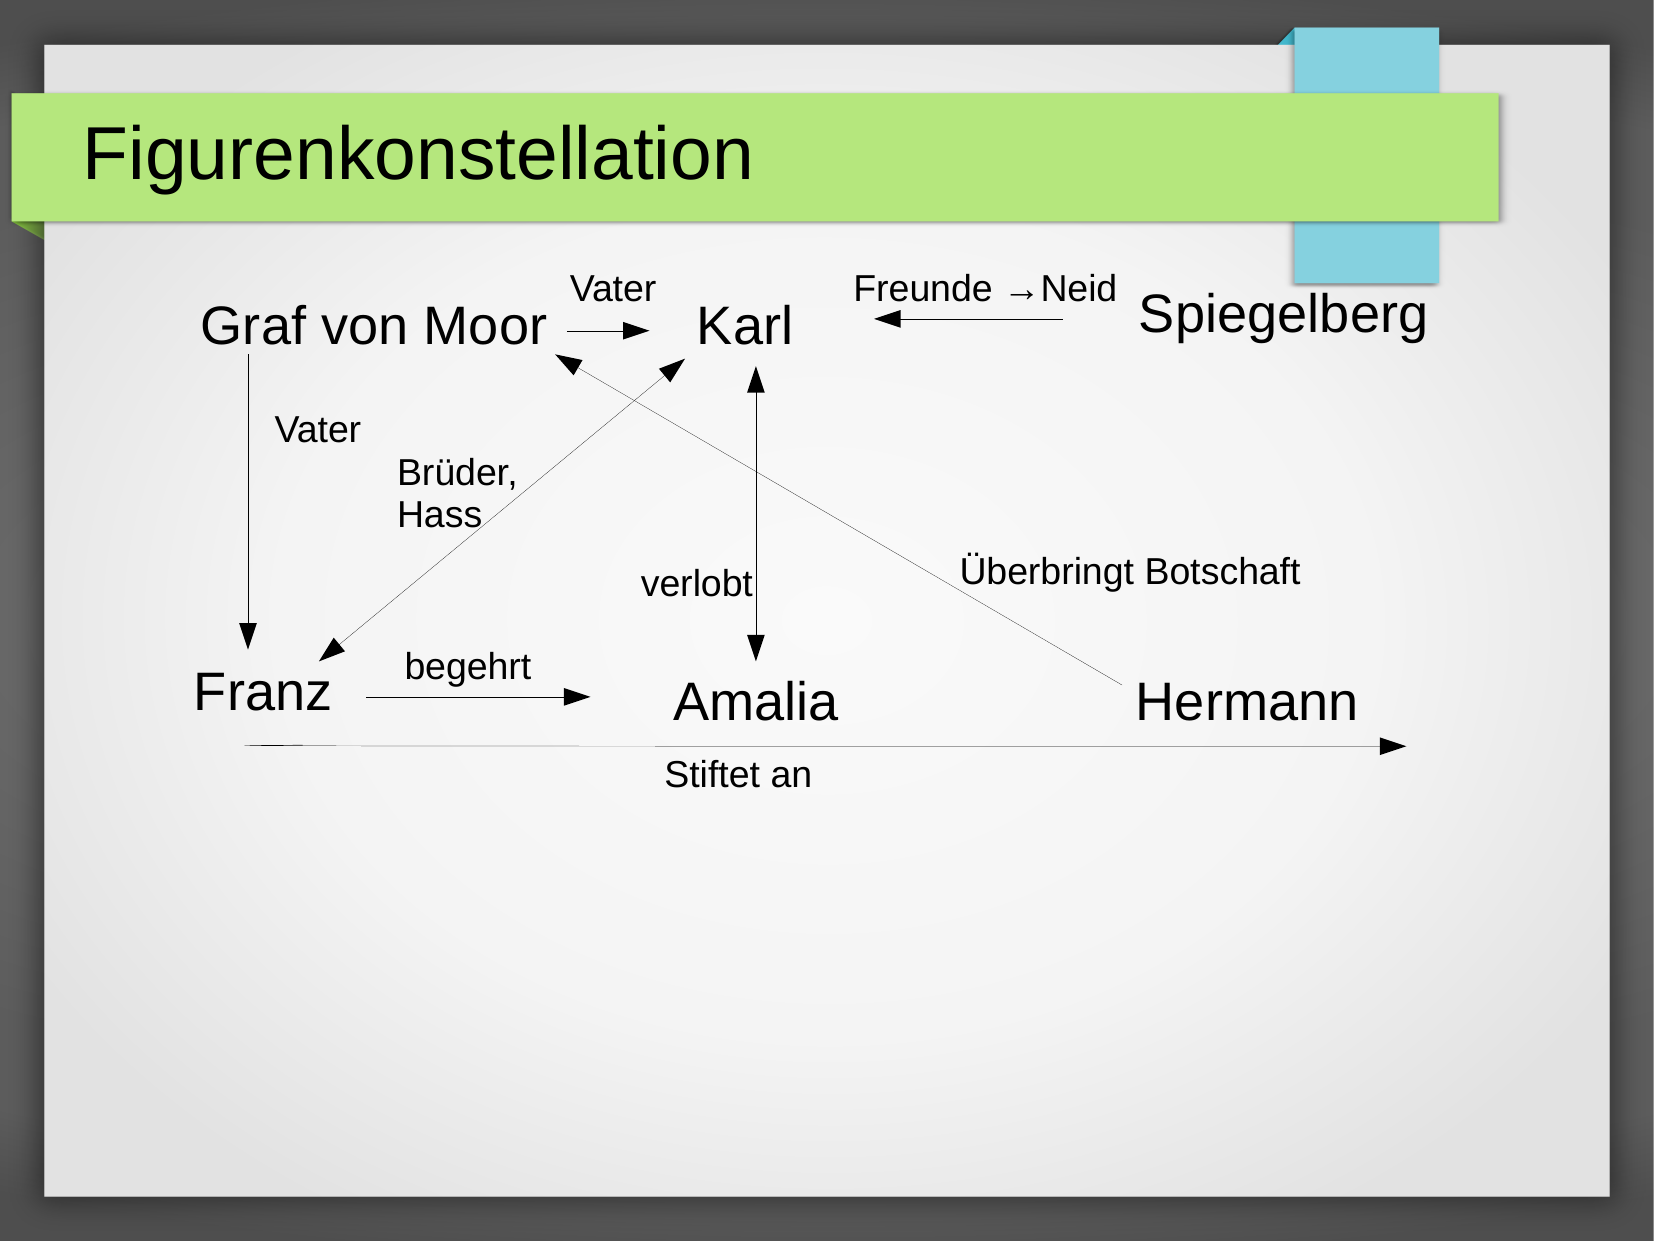

# Figurenkonstellation
Vater
Freunde →Neid
Spiegelberg
Graf von Moor
Karl
Vater
Brüder,
Hass
Überbringt Botschaft
verlobt
begehrt
Franz
Amalia
Hermann
Stiftet an